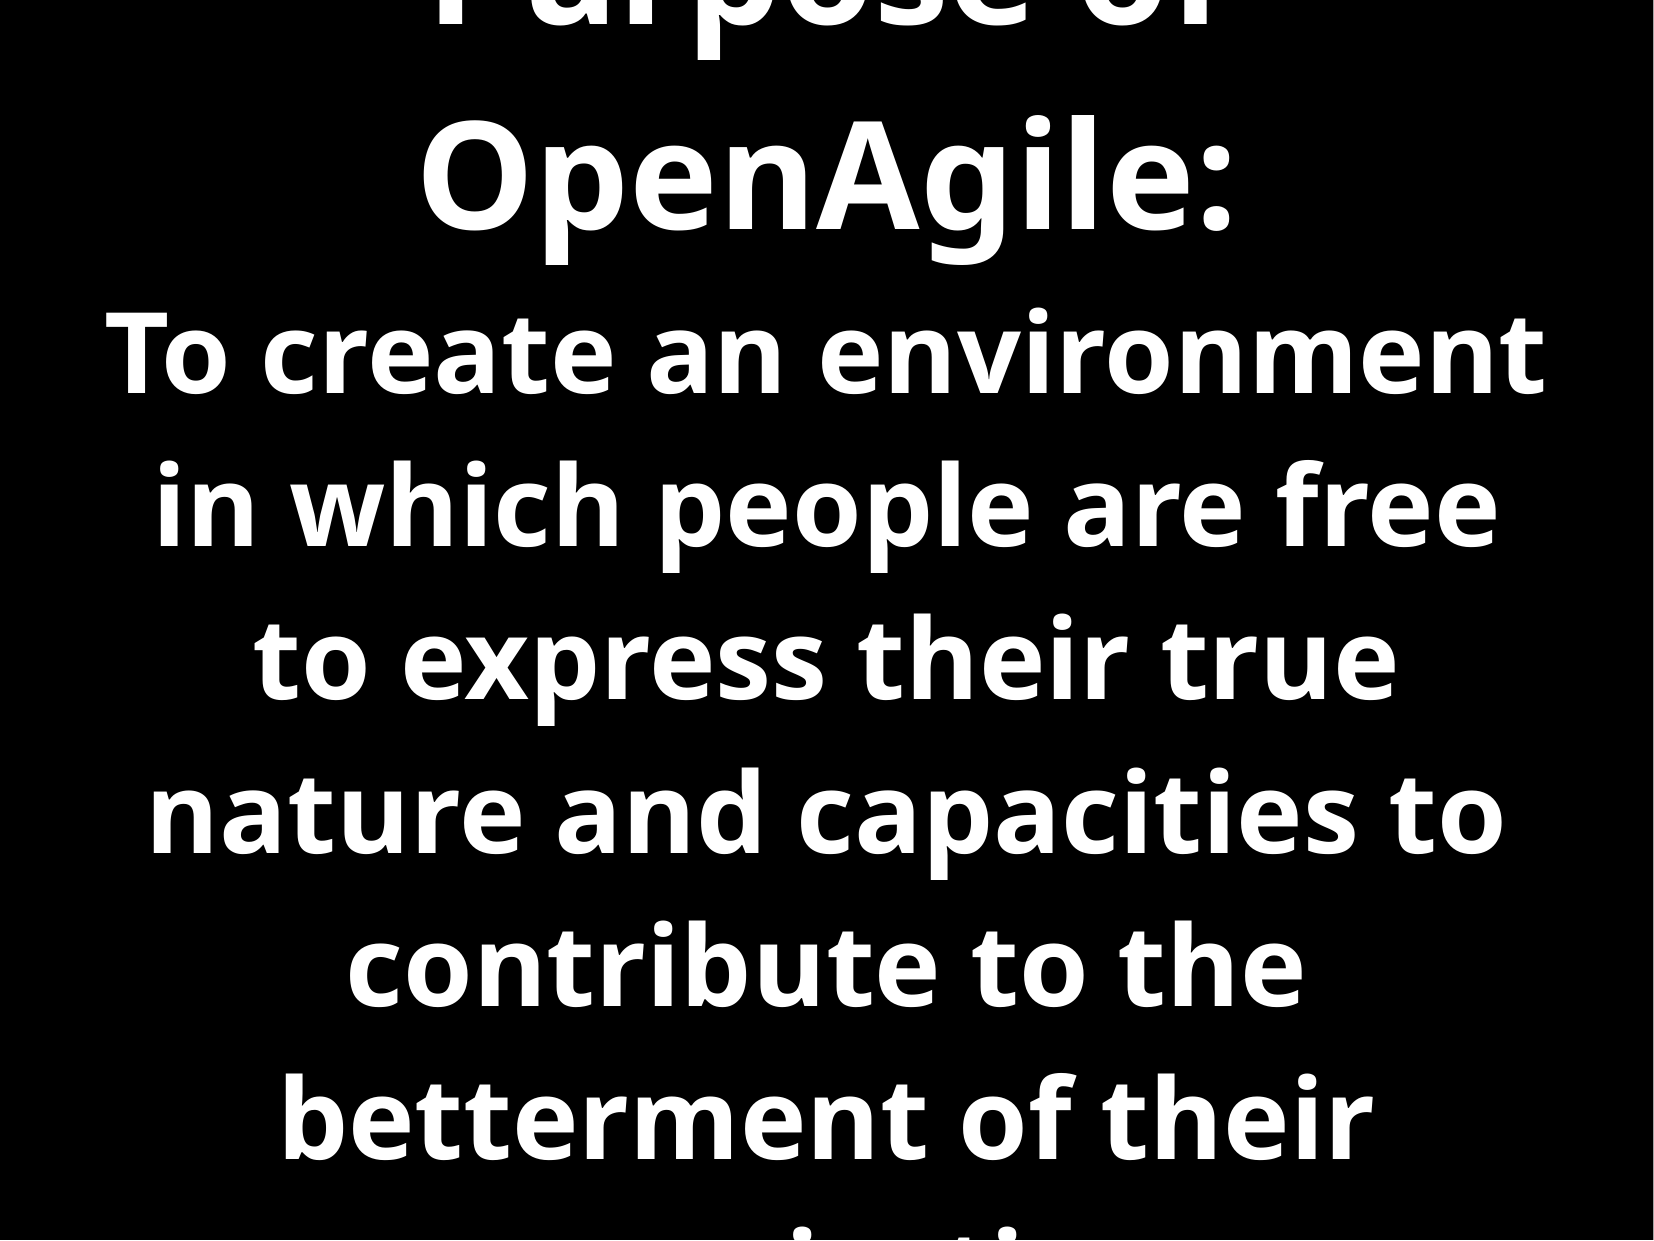

# Purpose of OpenAgile: To create an environment in which people are free to express their true nature and capacities to contribute to the betterment of their organization.